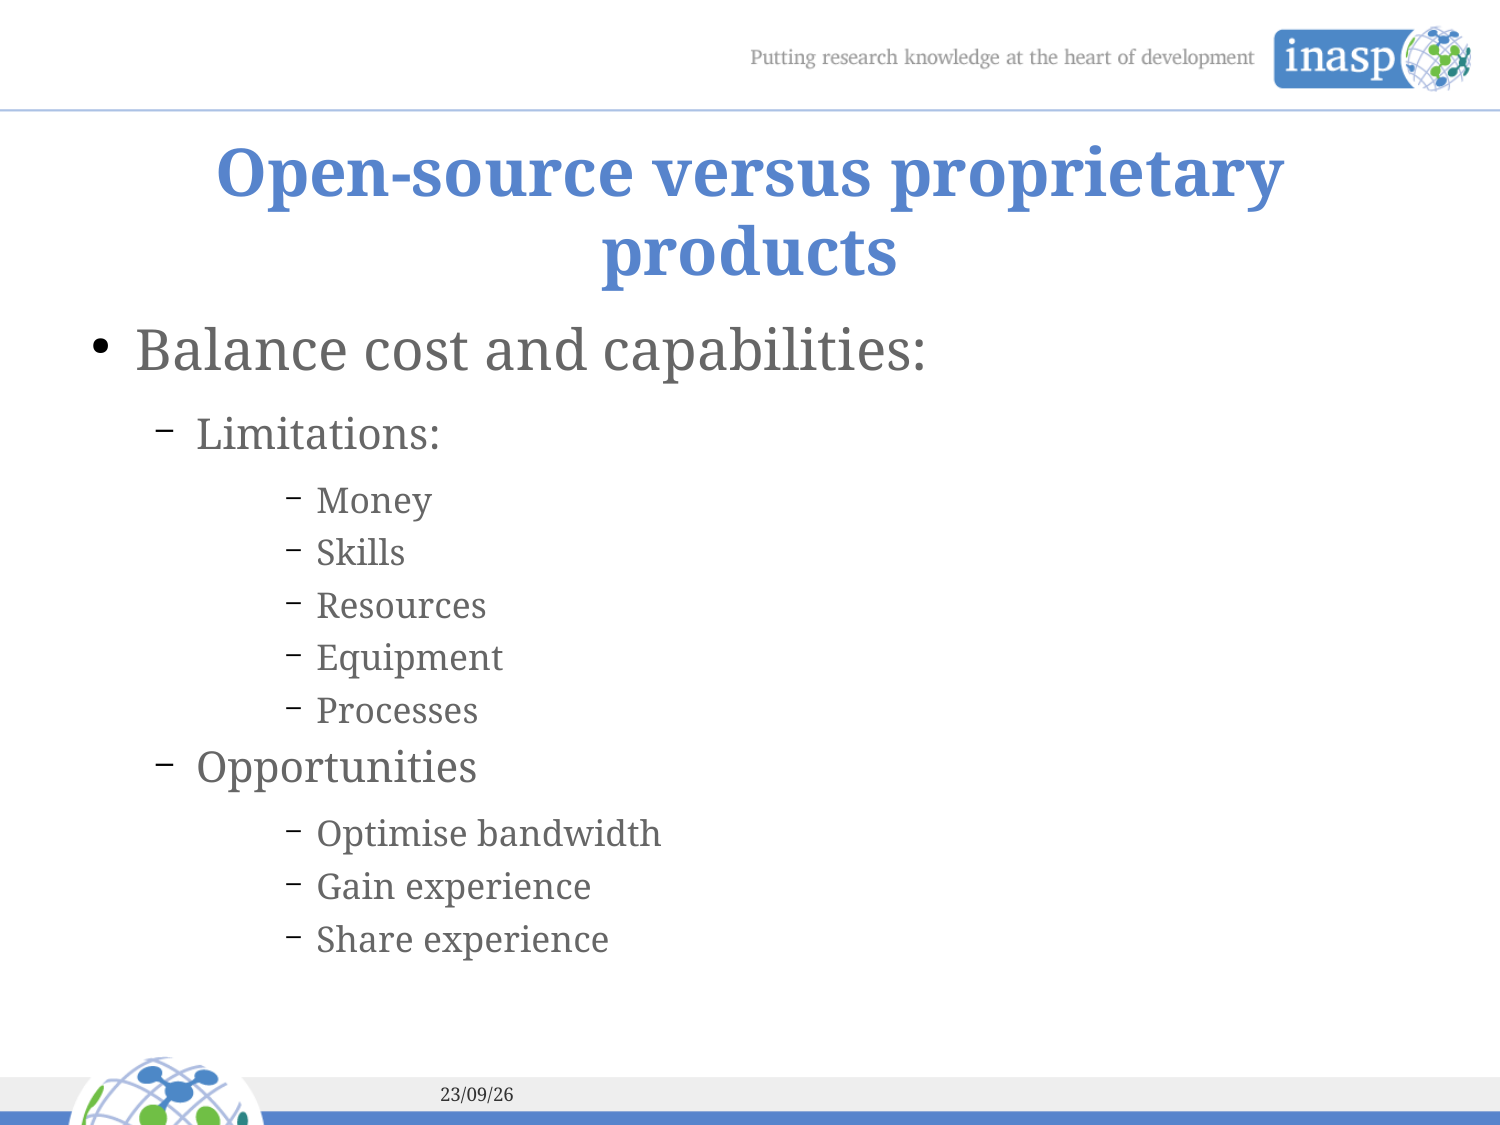

# Open-source versus proprietary products
Balance cost and capabilities:
Limitations:
Money
Skills
Resources
Equipment
Processes
Opportunities
Optimise bandwidth
Gain experience
Share experience